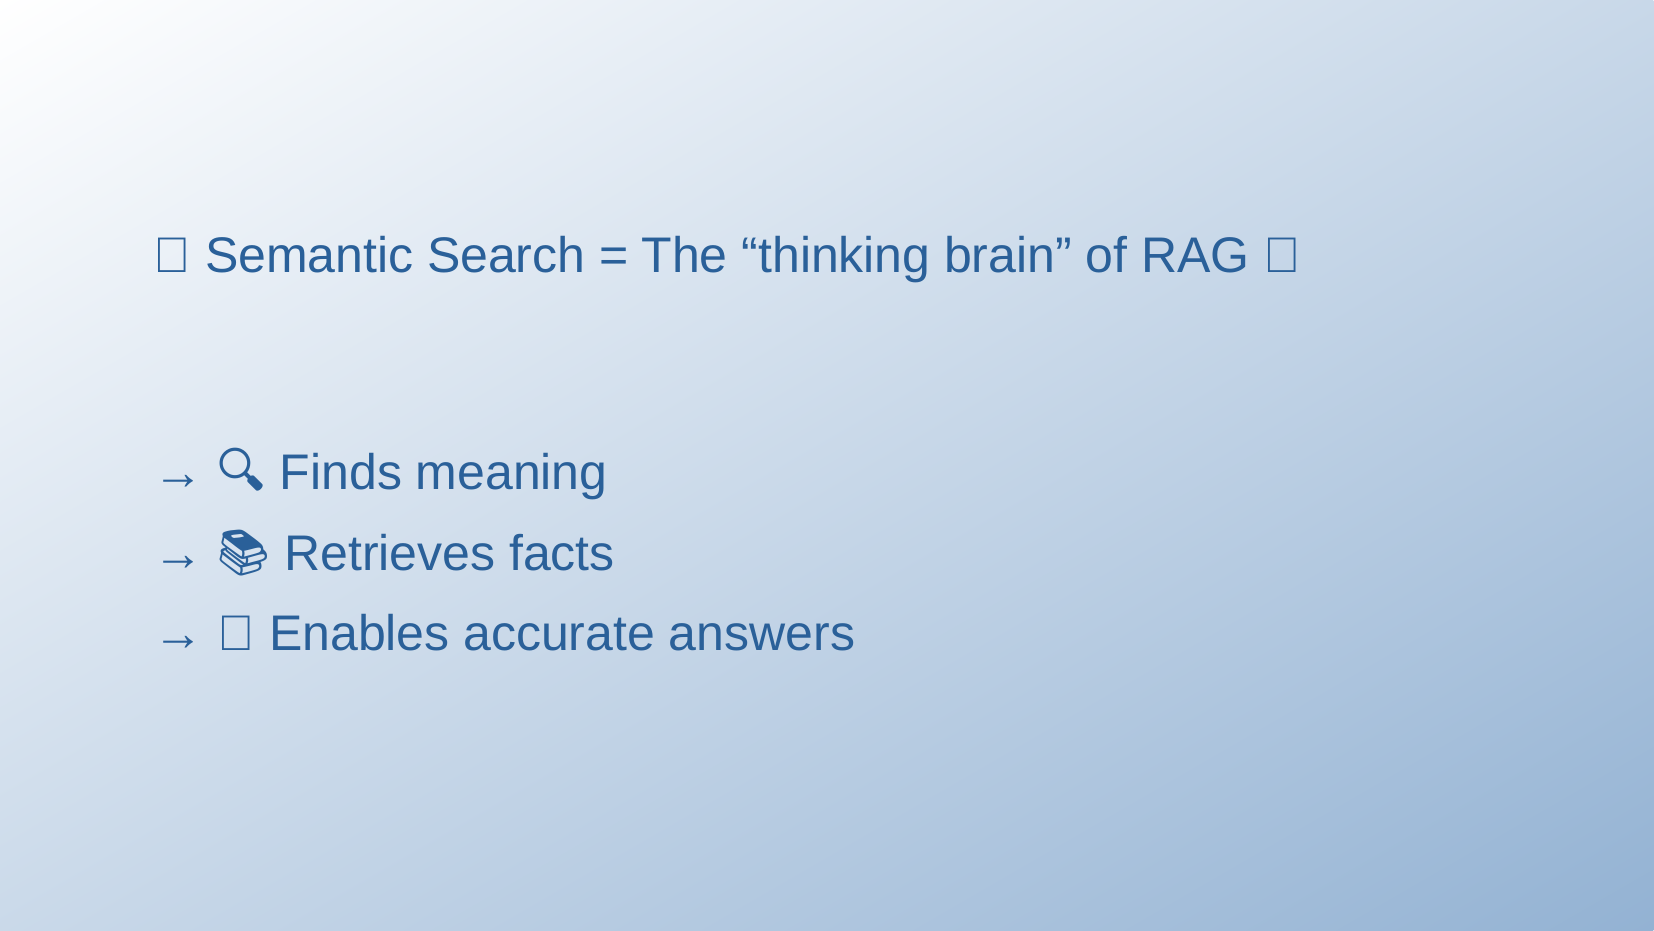

🧠 Semantic Search = The “thinking brain” of RAG 🧩
→ 🔍 Finds meaning
→ 📚 Retrieves facts
→ 💡 Enables accurate answers